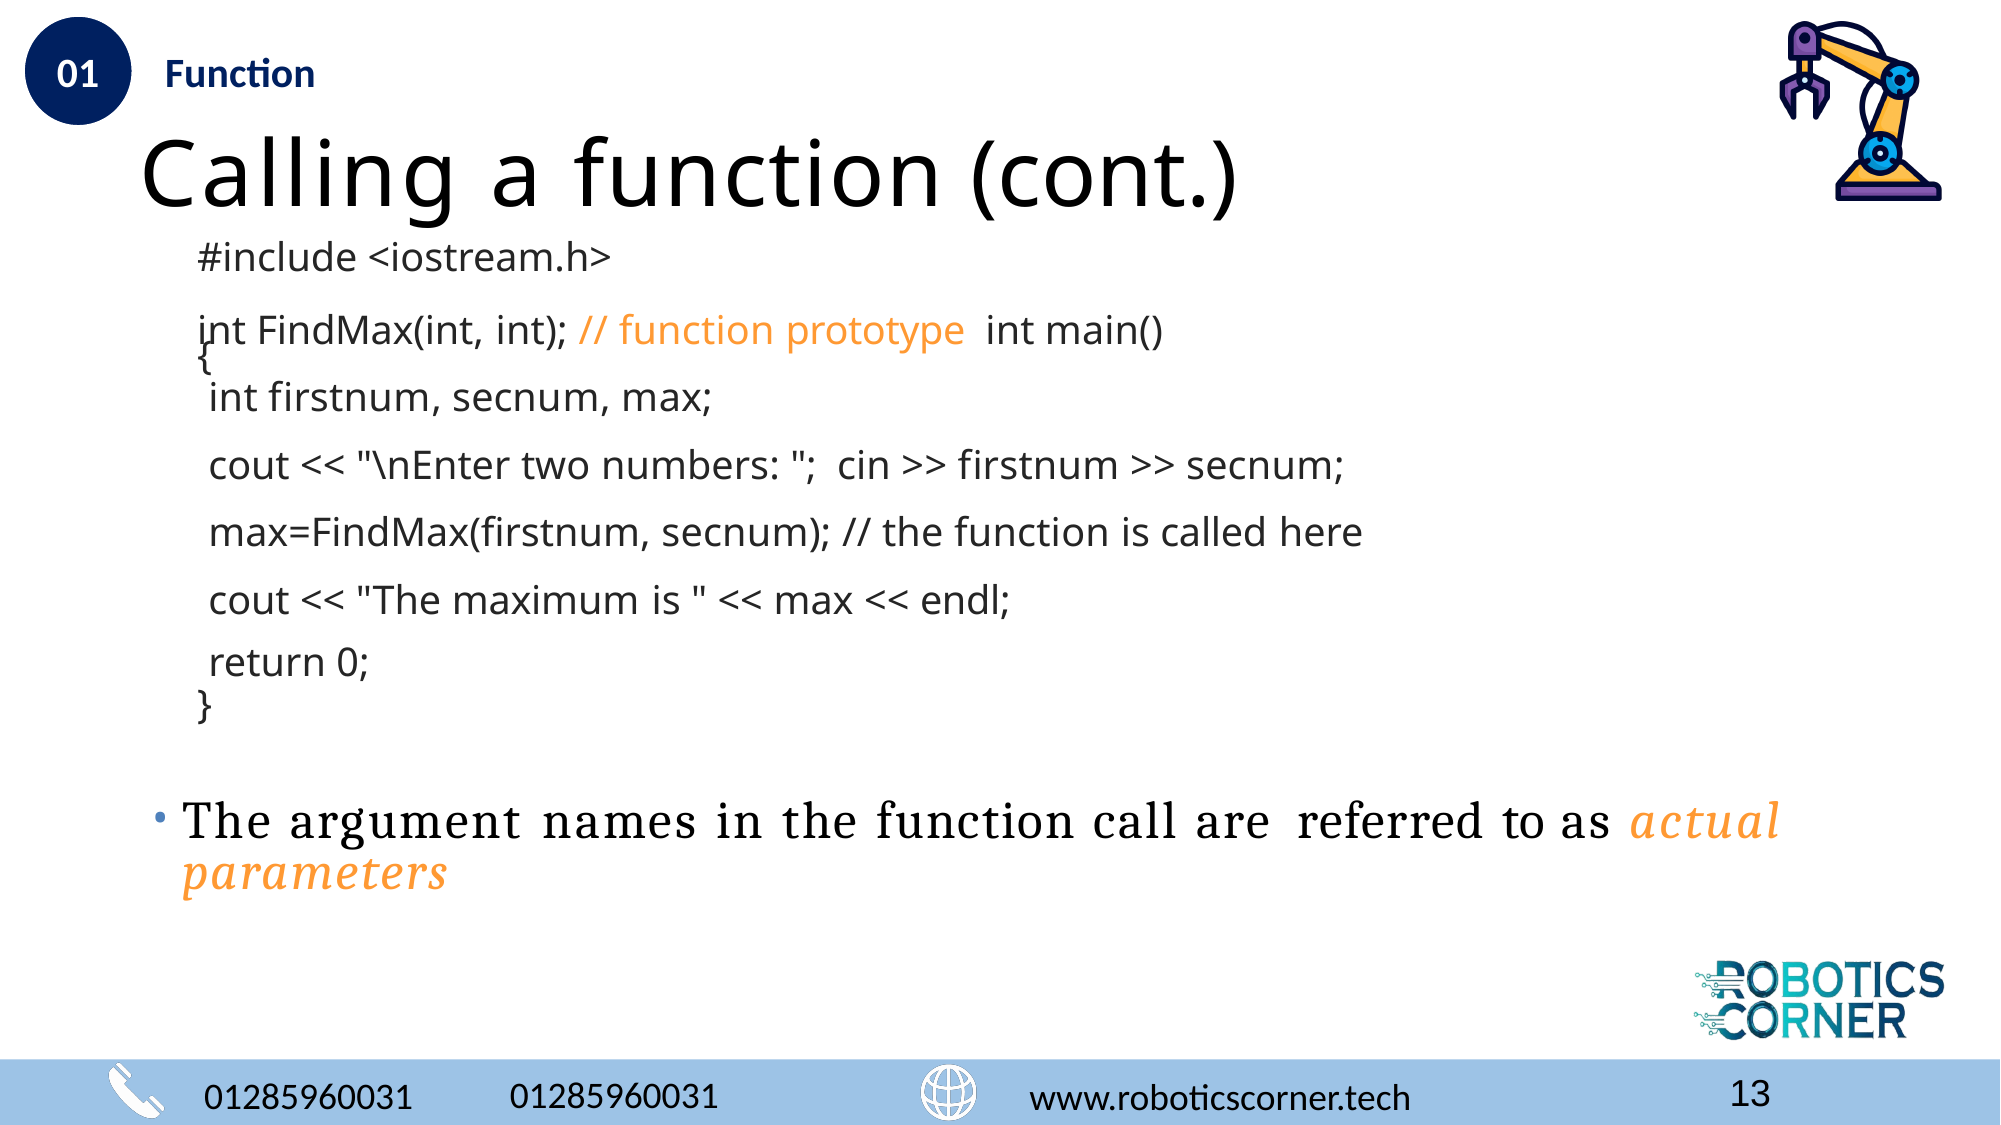

01
Function
# Calling a function (cont.)
#include <iostream.h>
int FindMax(int, int); // function prototype int main()
{
int firstnum, secnum, max;
cout << "\nEnter two numbers: "; cin >> firstnum >> secnum;
max=FindMax(firstnum, secnum); // the function is called here
cout << "The maximum is " << max << endl;
return 0;
}
The argument names in the function call are referred to as actual parameters